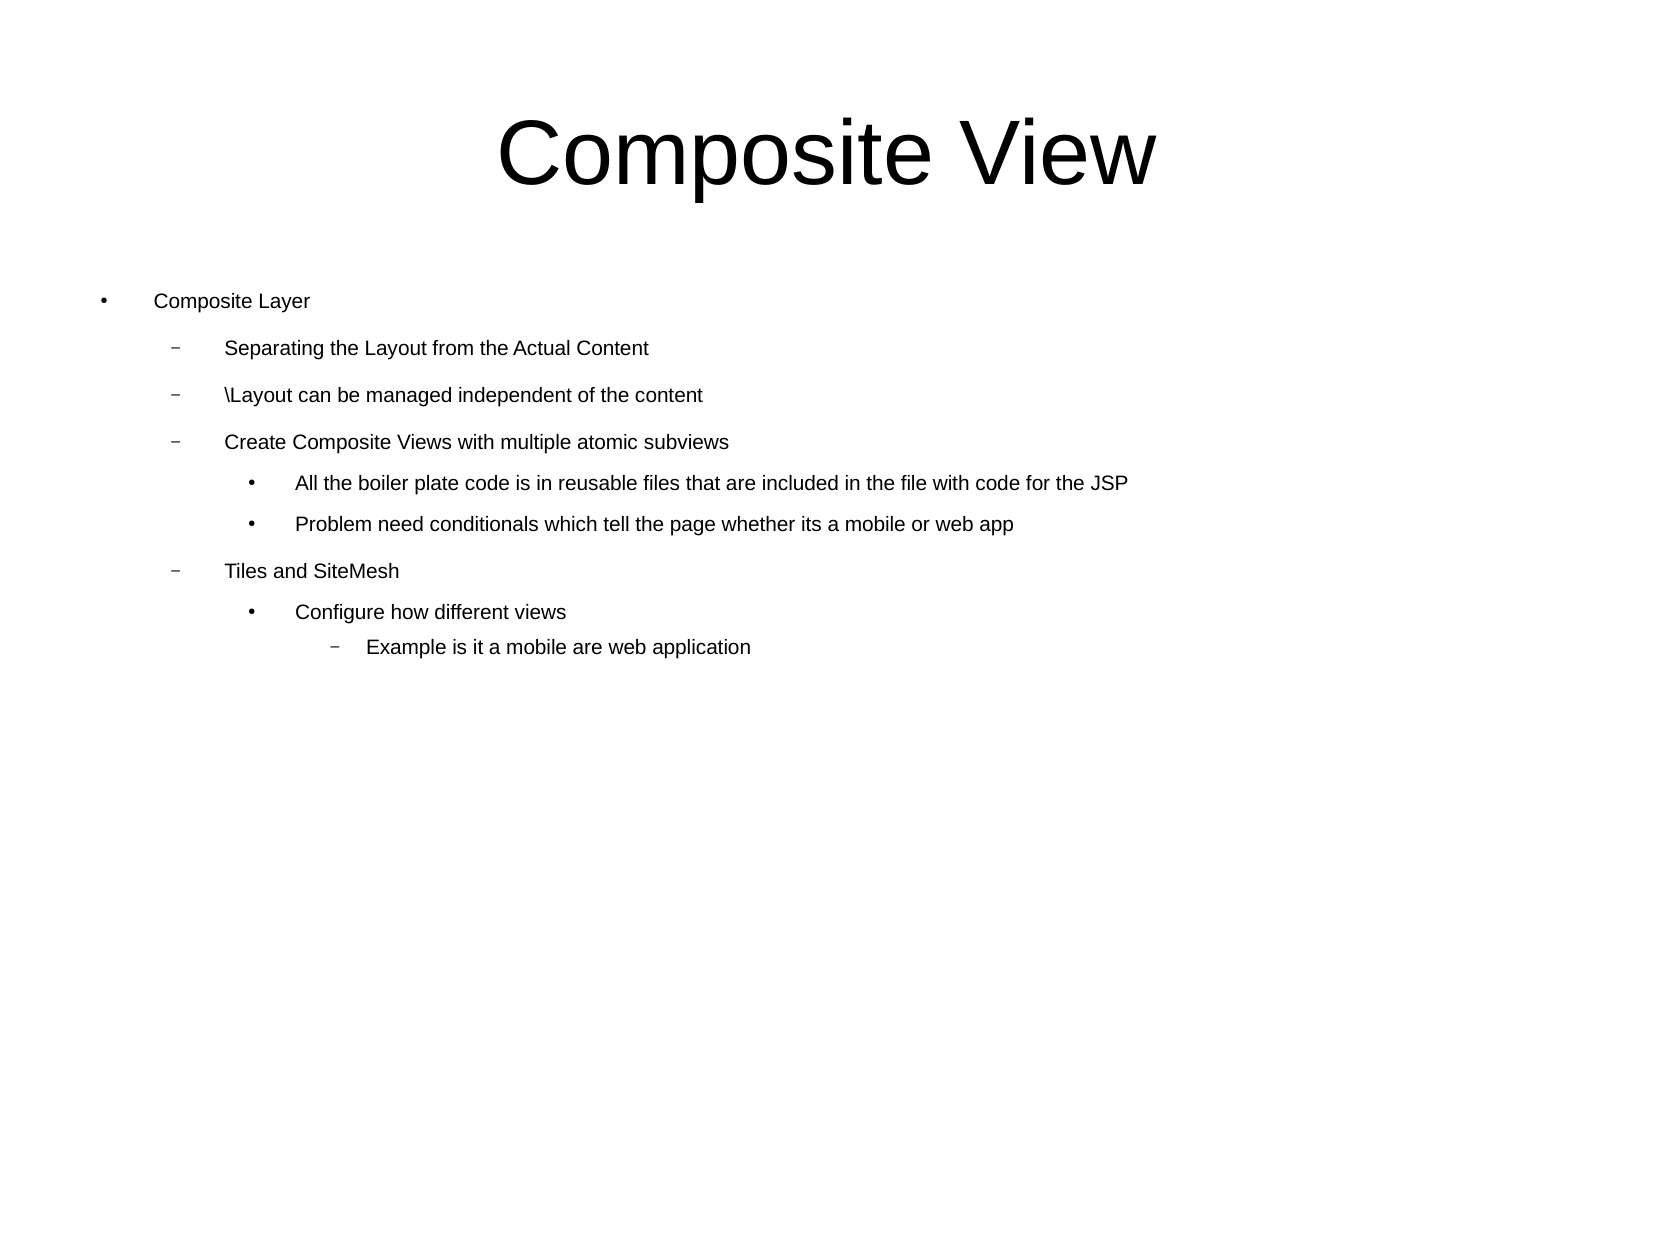

# Composite View
Composite Layer
Separating the Layout from the Actual Content
\Layout can be managed independent of the content
Create Composite Views with multiple atomic subviews
All the boiler plate code is in reusable files that are included in the file with code for the JSP
Problem need conditionals which tell the page whether its a mobile or web app
Tiles and SiteMesh
Configure how different views
Example is it a mobile are web application